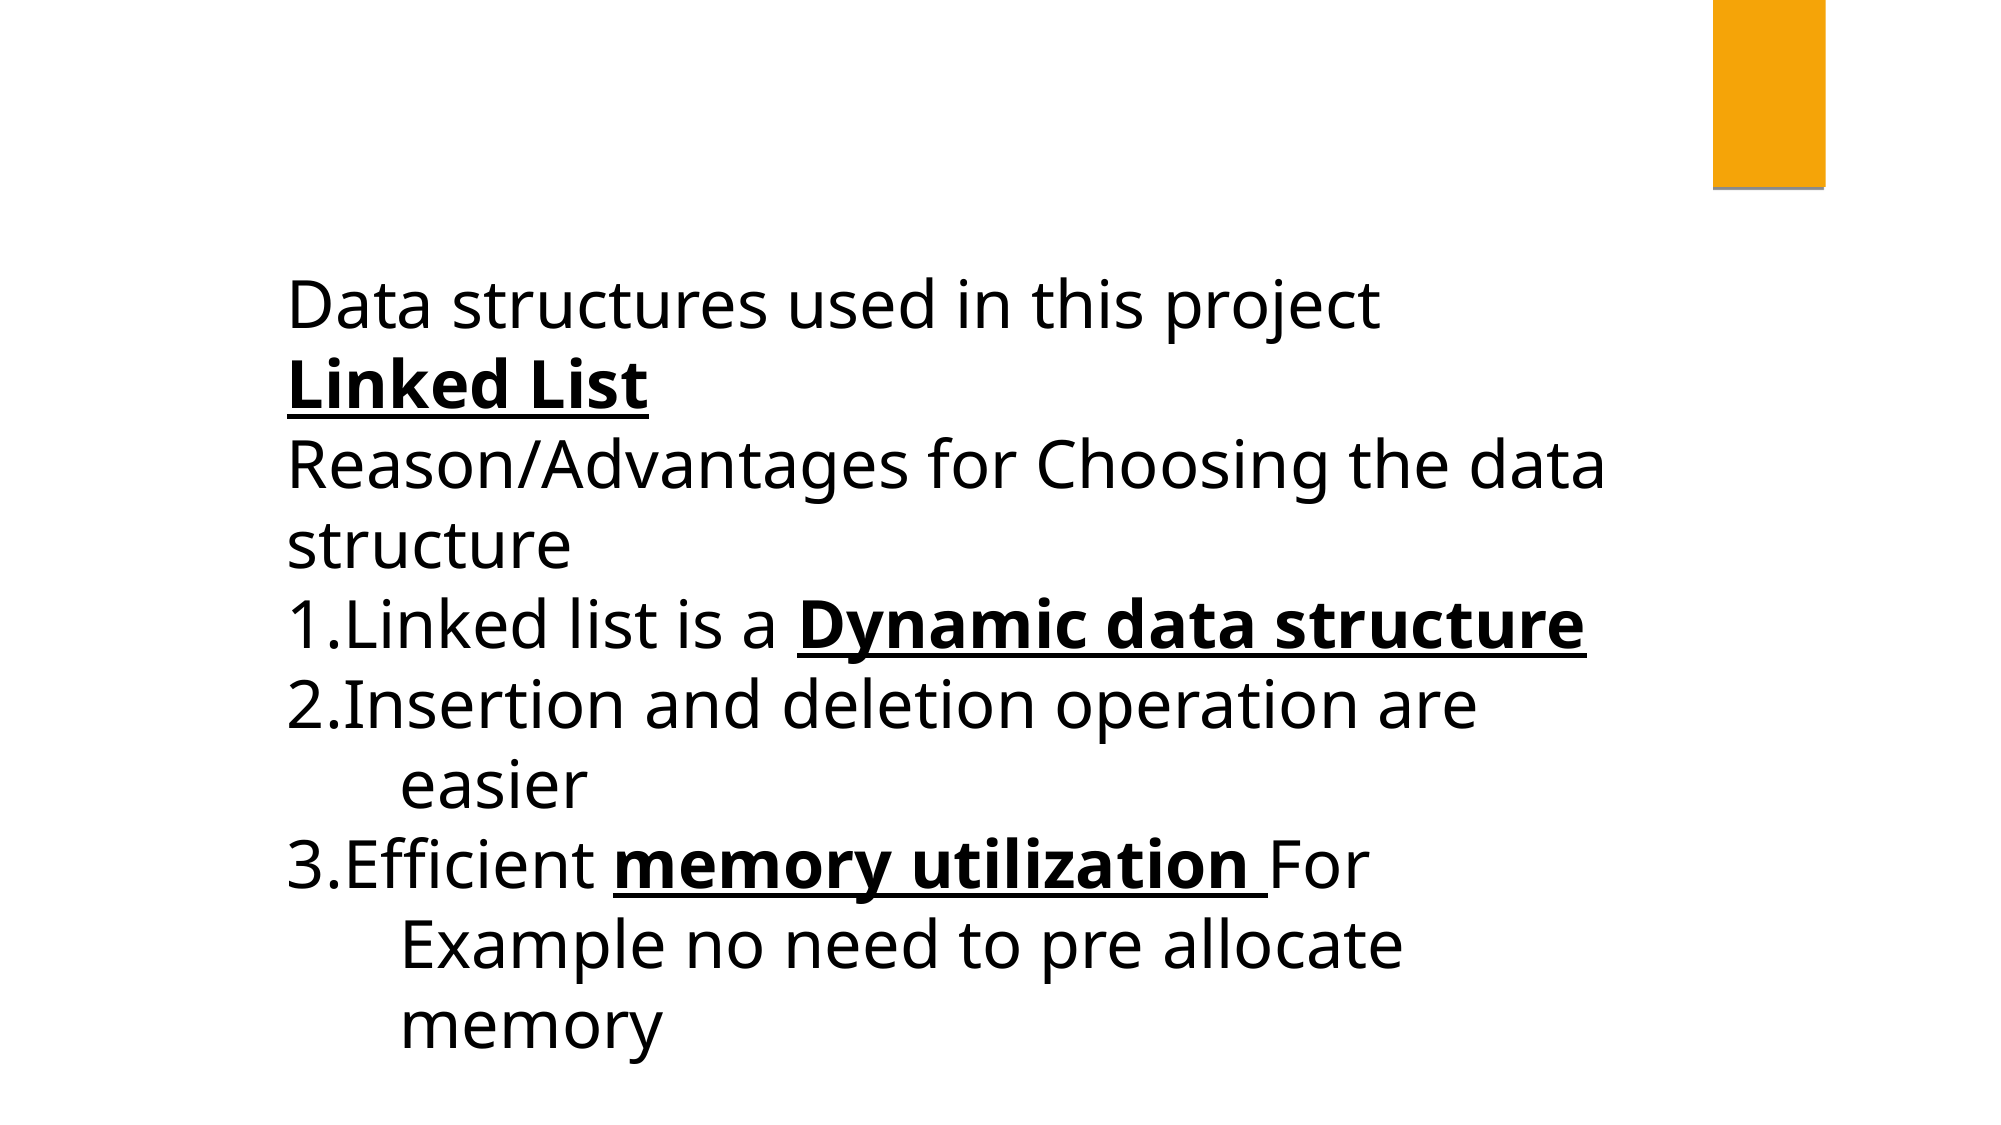

Data structures used in this project
Linked List
Reason/Advantages for Choosing the data structure
Linked list is a Dynamic data structure
Insertion and deletion operation are easier
Efficient memory utilization For Example no need to pre allocate memory